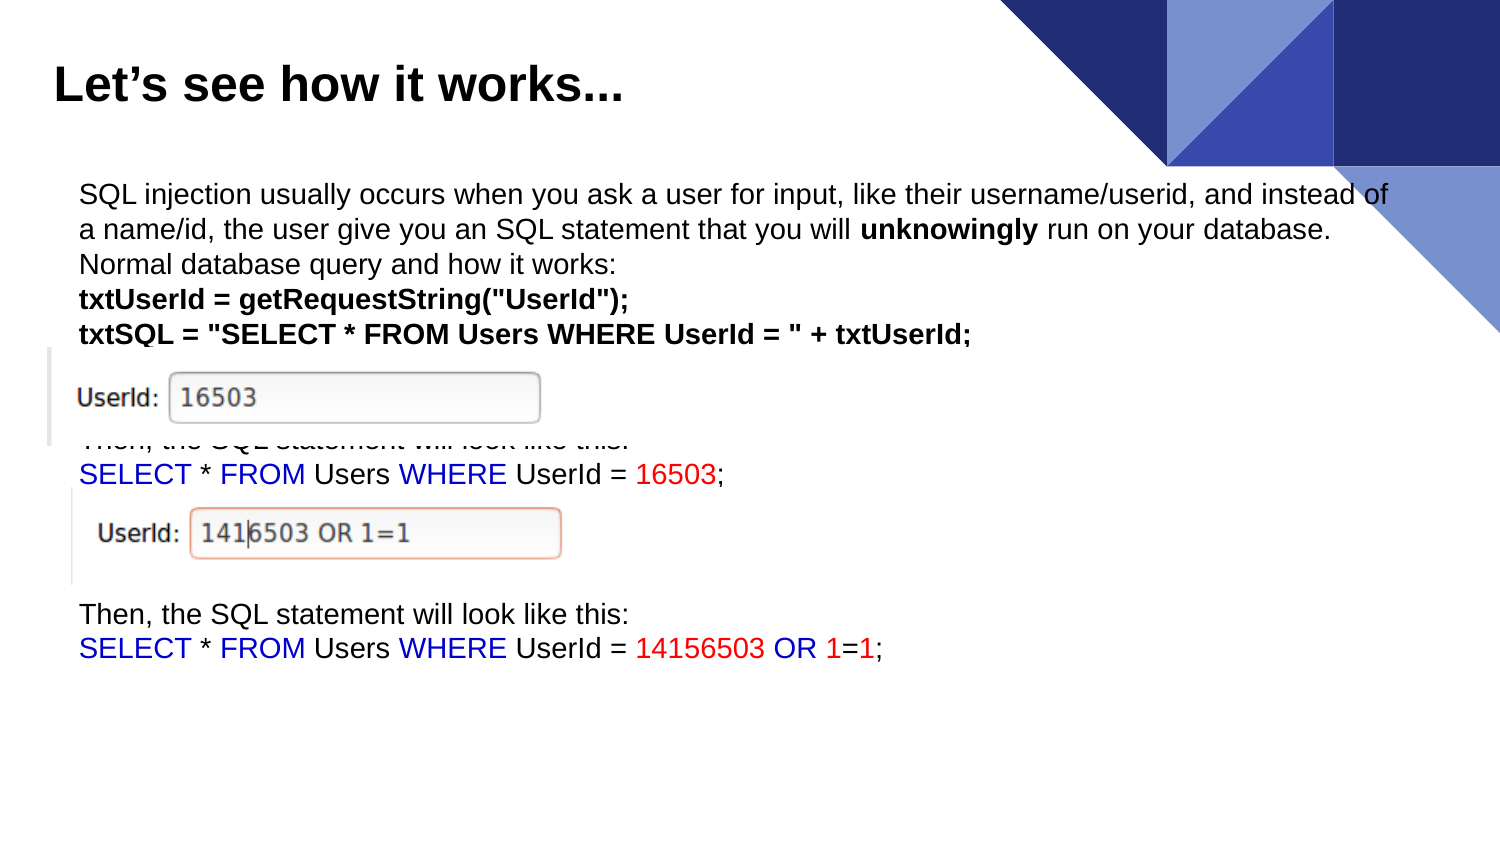

Let’s see how it works...
SQL injection usually occurs when you ask a user for input, like their username/userid, and instead of a name/id, the user give you an SQL statement that you will unknowingly run on your database.
Normal database query and how it works:
txtUserId = getRequestString("UserId");
txtSQL = "SELECT * FROM Users WHERE UserId = " + txtUserId;
Then, the SQL statement will look like this:
SELECT * FROM Users WHERE UserId = 16503;
Then, the SQL statement will look like this:
SELECT * FROM Users WHERE UserId = 14156503 OR 1=1;
#